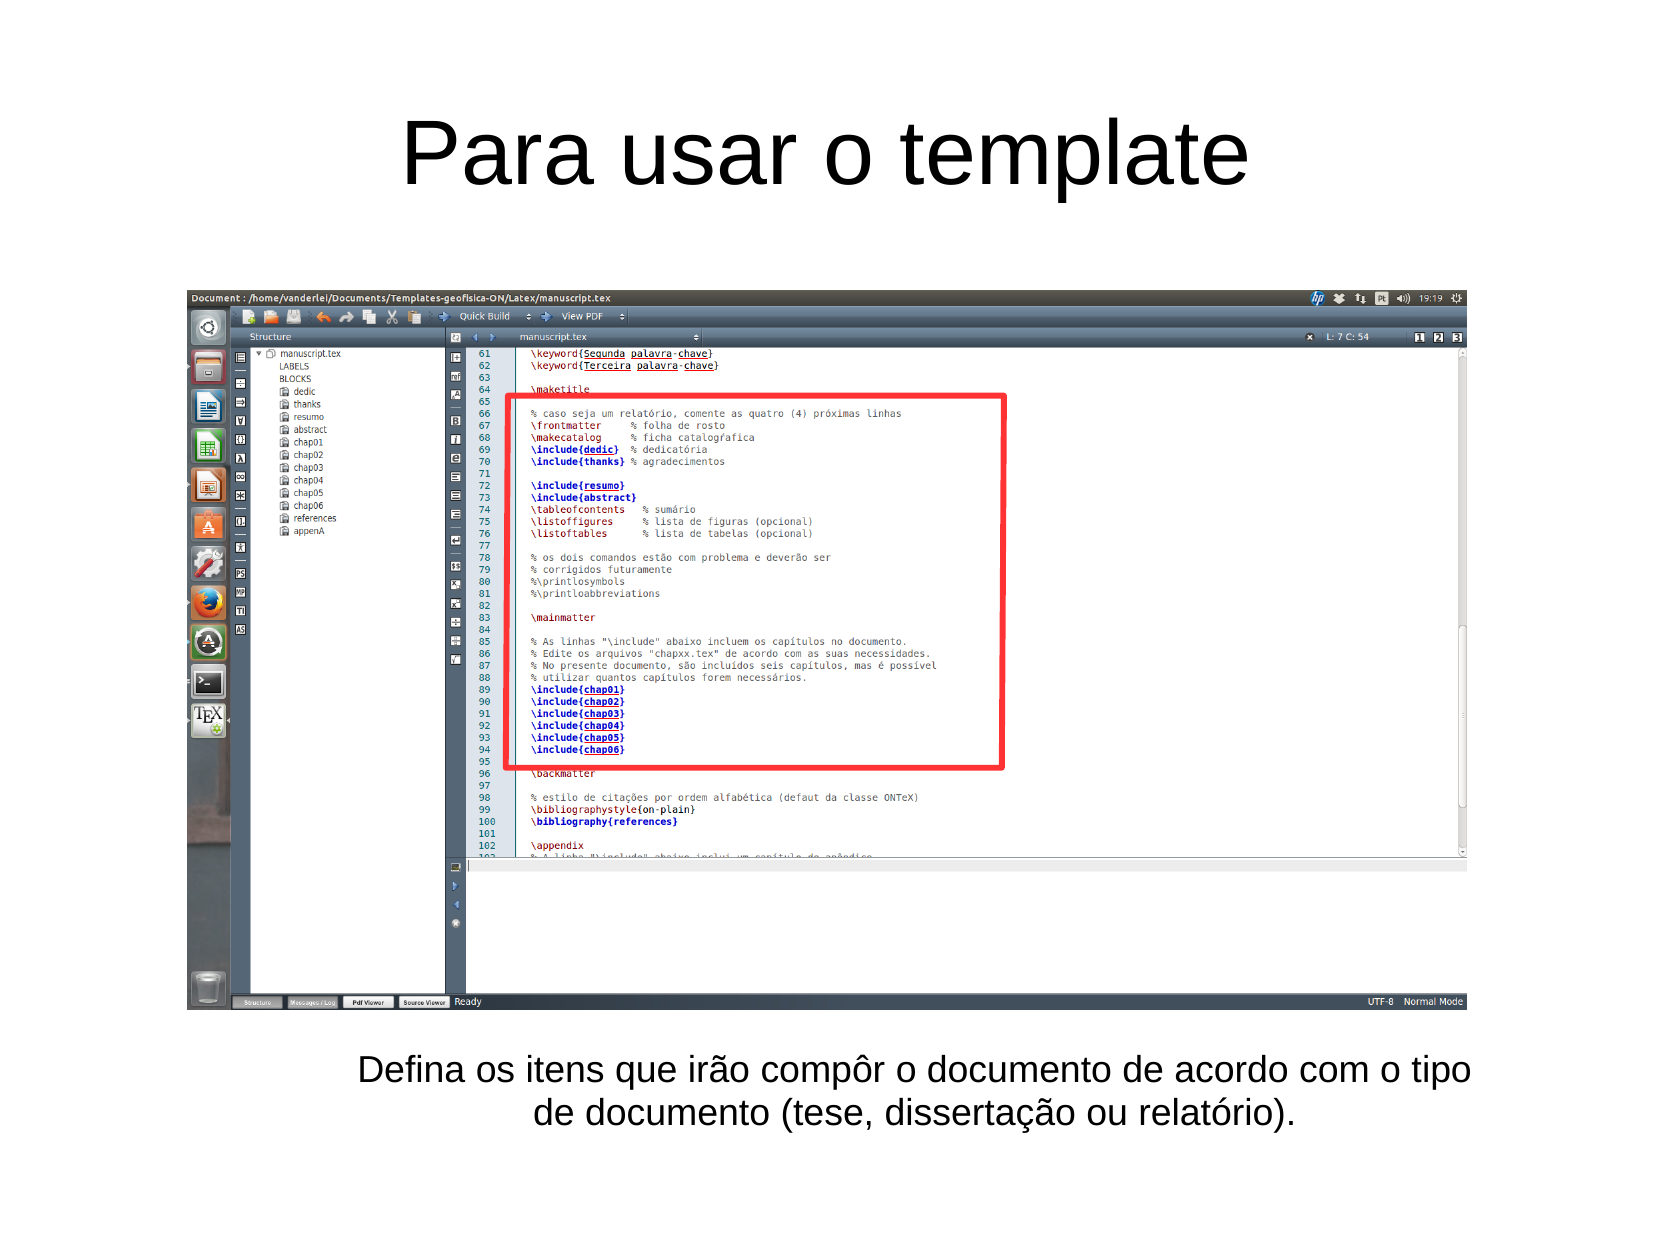

# Para usar o template
Defina os itens que irão compôr o documento de acordo com o tipo de documento (tese, dissertação ou relatório).